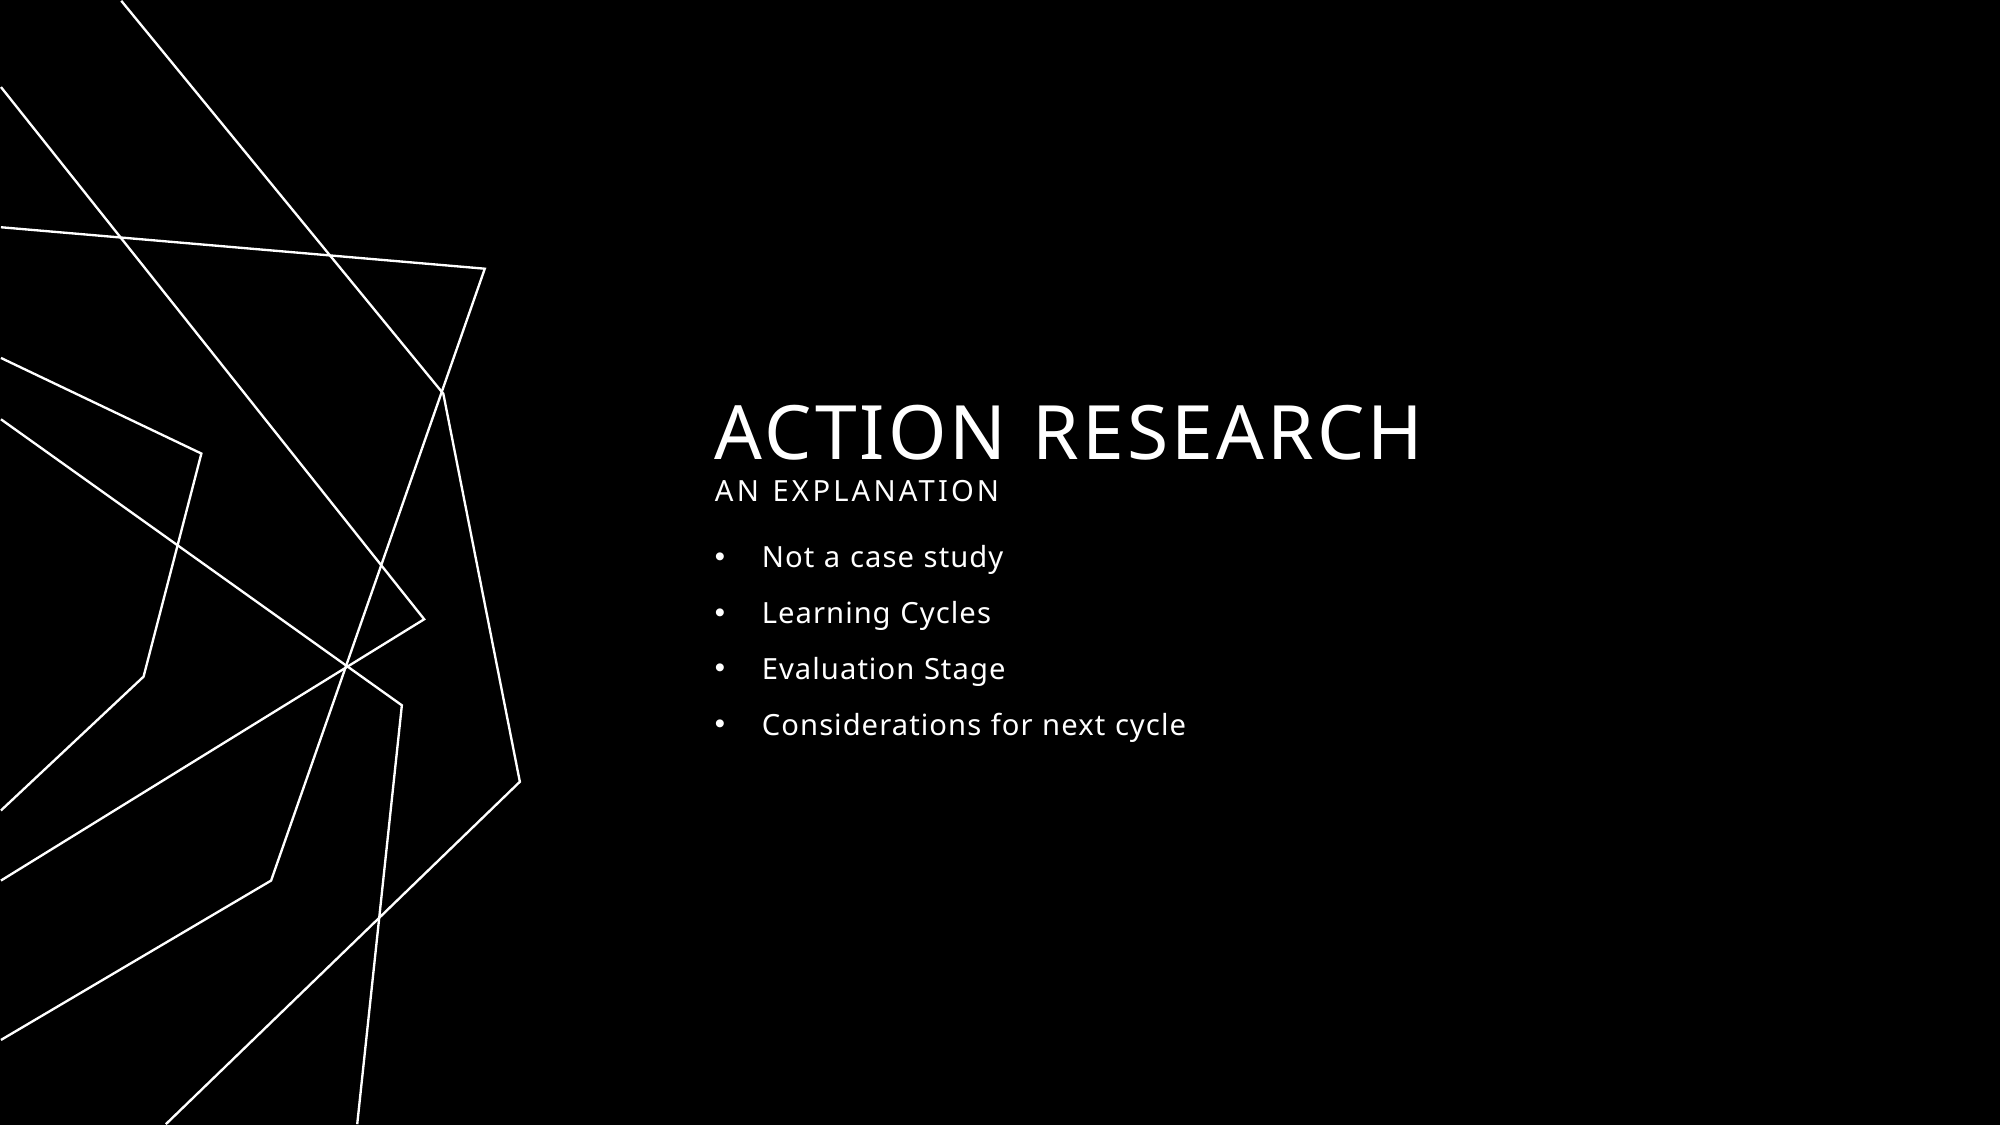

# Action Research An explanation
Not a case study
Learning Cycles
Evaluation Stage
Considerations for next cycle